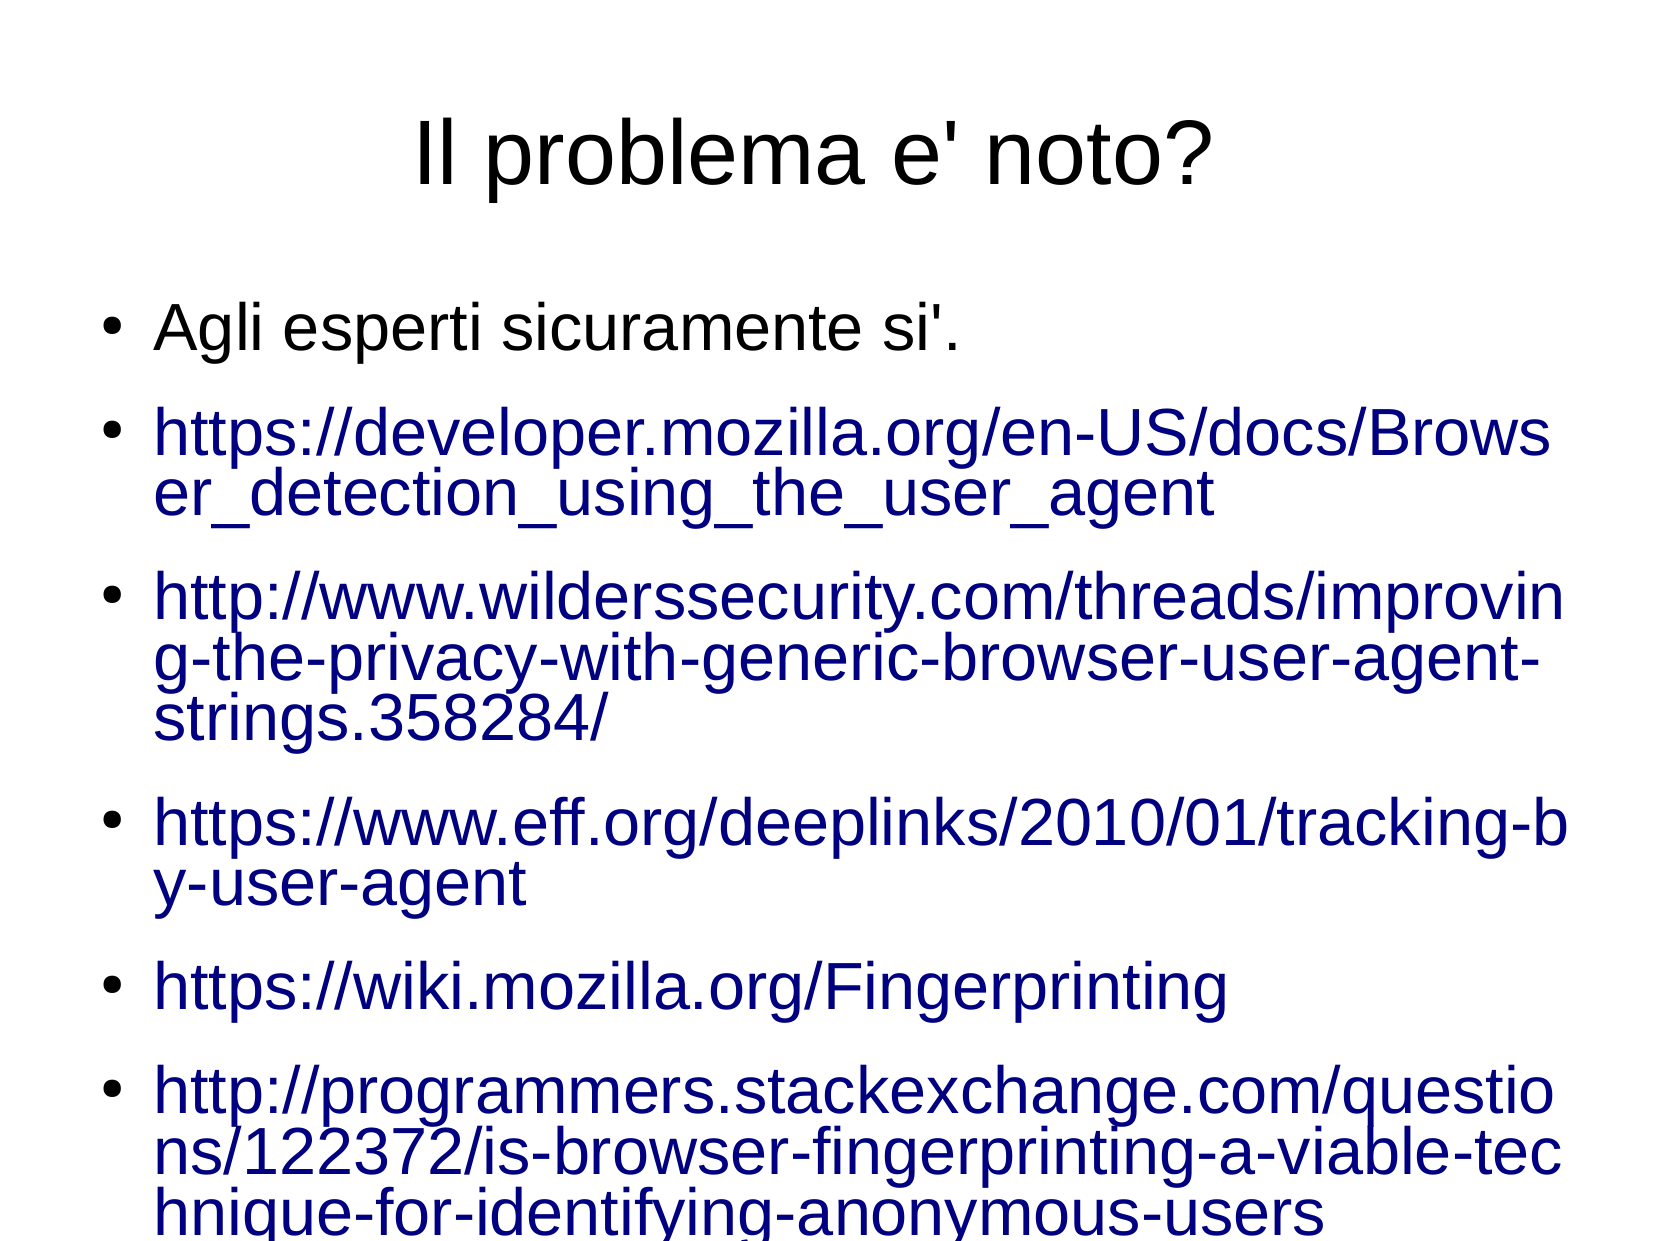

# Il problema e' noto?
Agli esperti sicuramente si'.
https://developer.mozilla.org/en-US/docs/Browser_detection_using_the_user_agent
http://www.wilderssecurity.com/threads/improving-the-privacy-with-generic-browser-user-agent-strings.358284/
https://www.eff.org/deeplinks/2010/01/tracking-by-user-agent
https://wiki.mozilla.org/Fingerprinting
http://programmers.stackexchange.com/questions/122372/is-browser-fingerprinting-a-viable-technique-for-identifying-anonymous-users
https://www.browserleaks.com/canvas